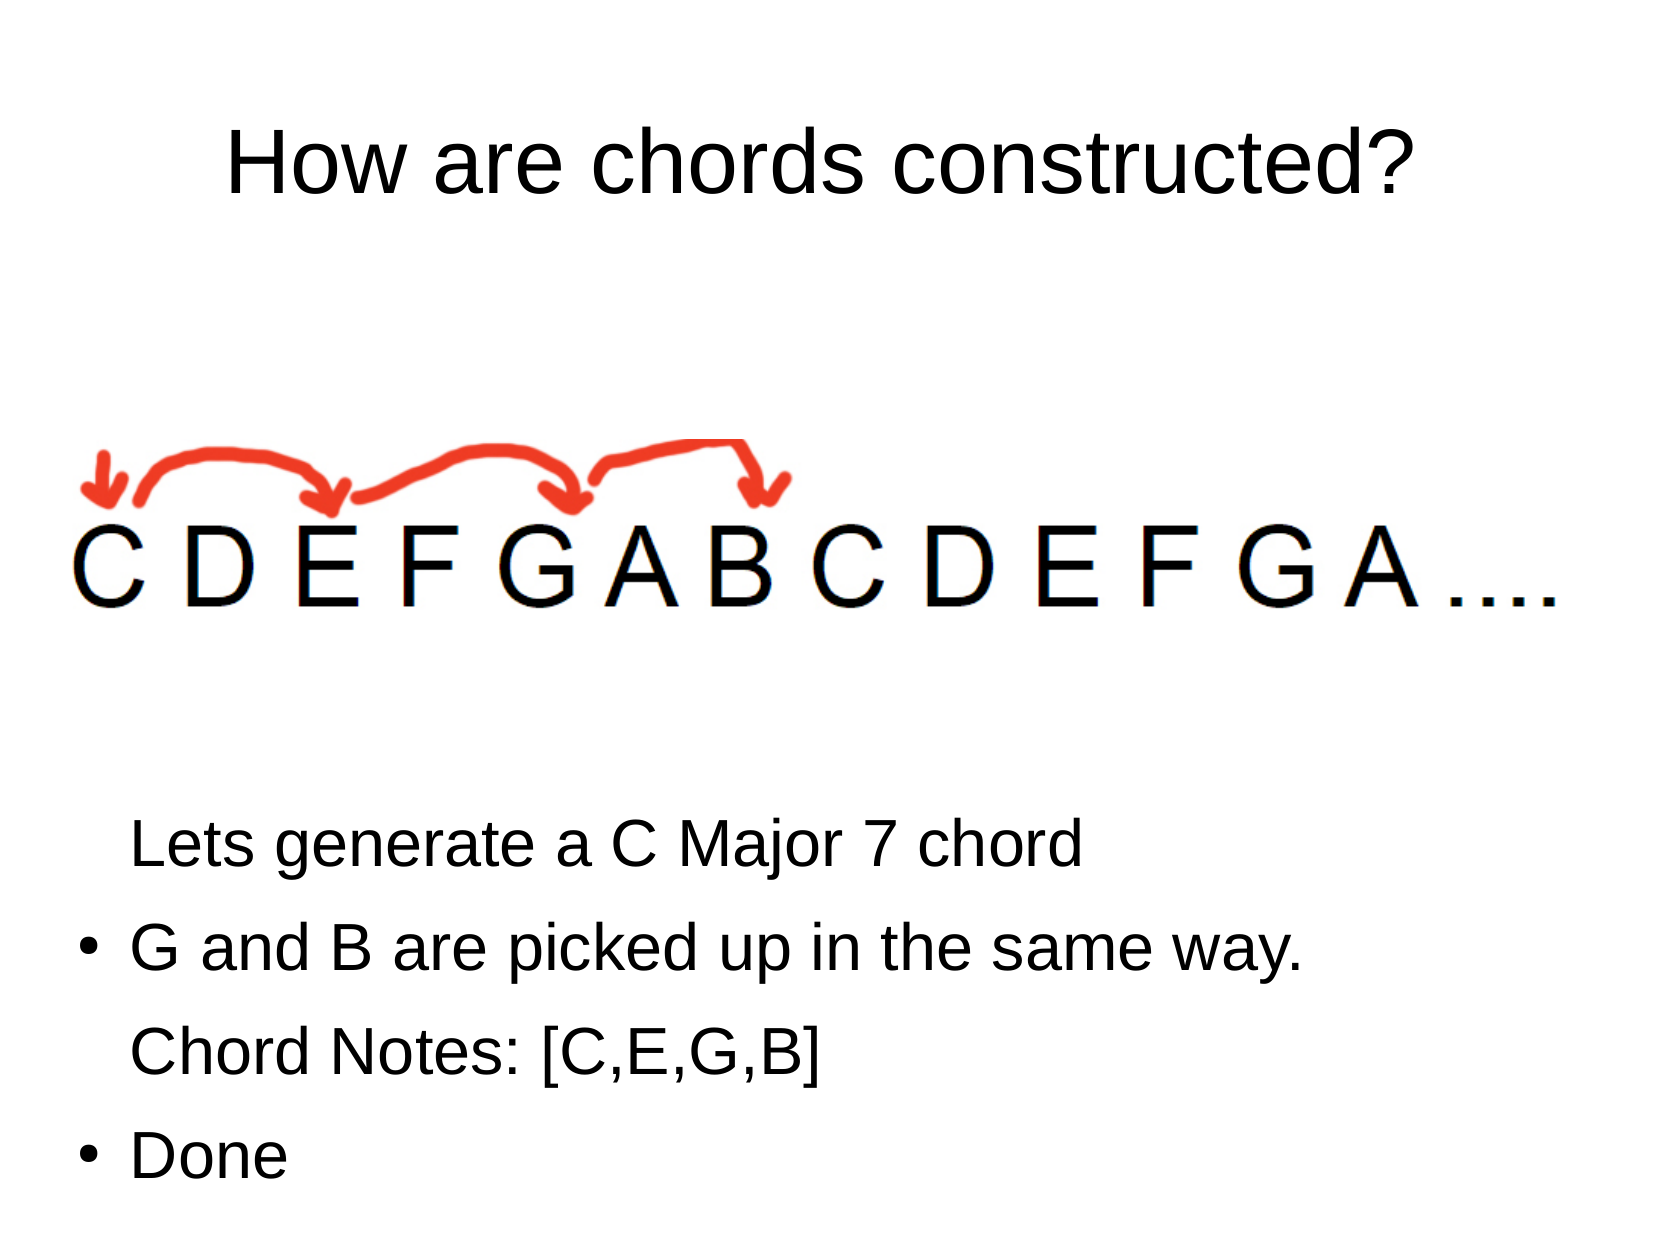

# How are chords constructed?
Lets generate a C Major 7 chord
G and B are picked up in the same way.
Chord Notes: [C,E,G,B]
Done